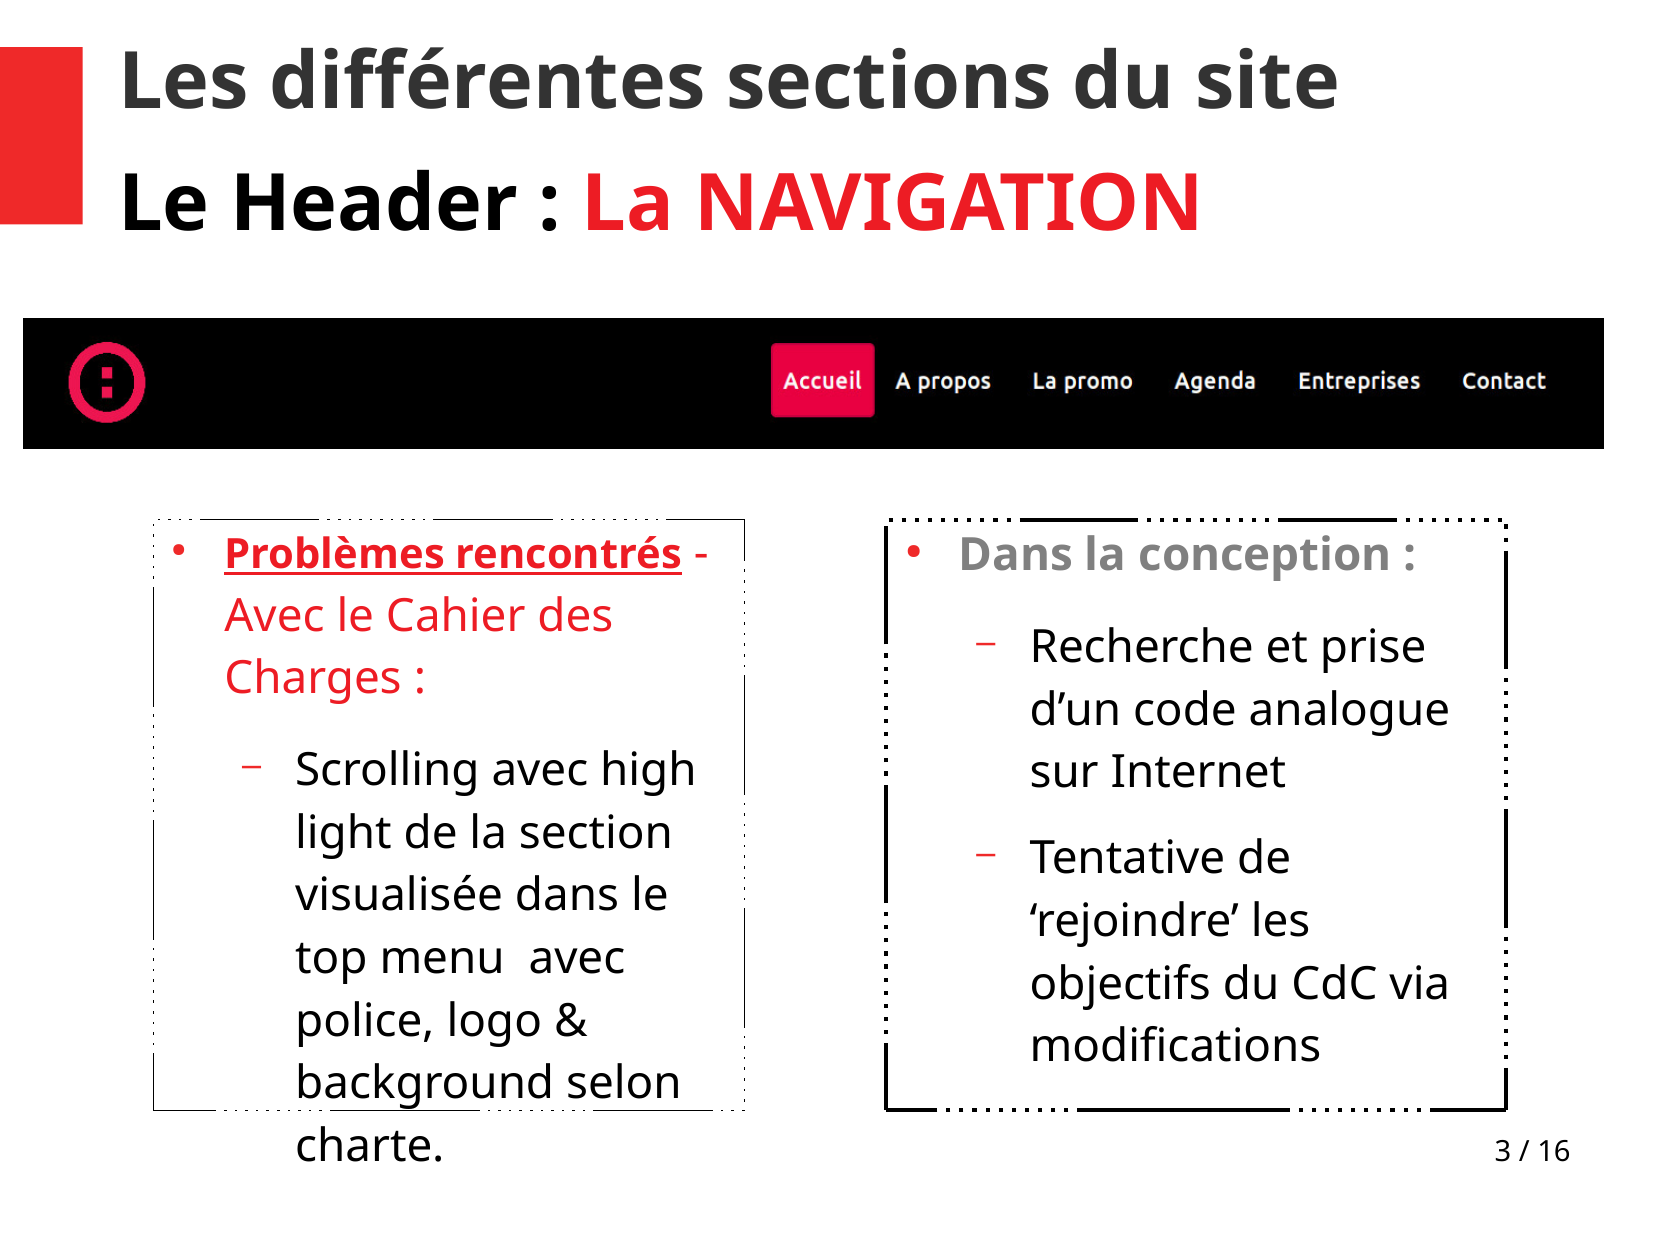

# Les différentes sections du site
Le Header : La NAVIGATION
Problèmes rencontrés - Avec le Cahier des Charges :
Scrolling avec high light de la section visualisée dans le top menu	 avec police, logo & background selon charte.
Dans la conception :
Recherche et prise d’un code analogue sur Internet
Tentative de ‘rejoindre’ les objectifs du CdC via modifications
3